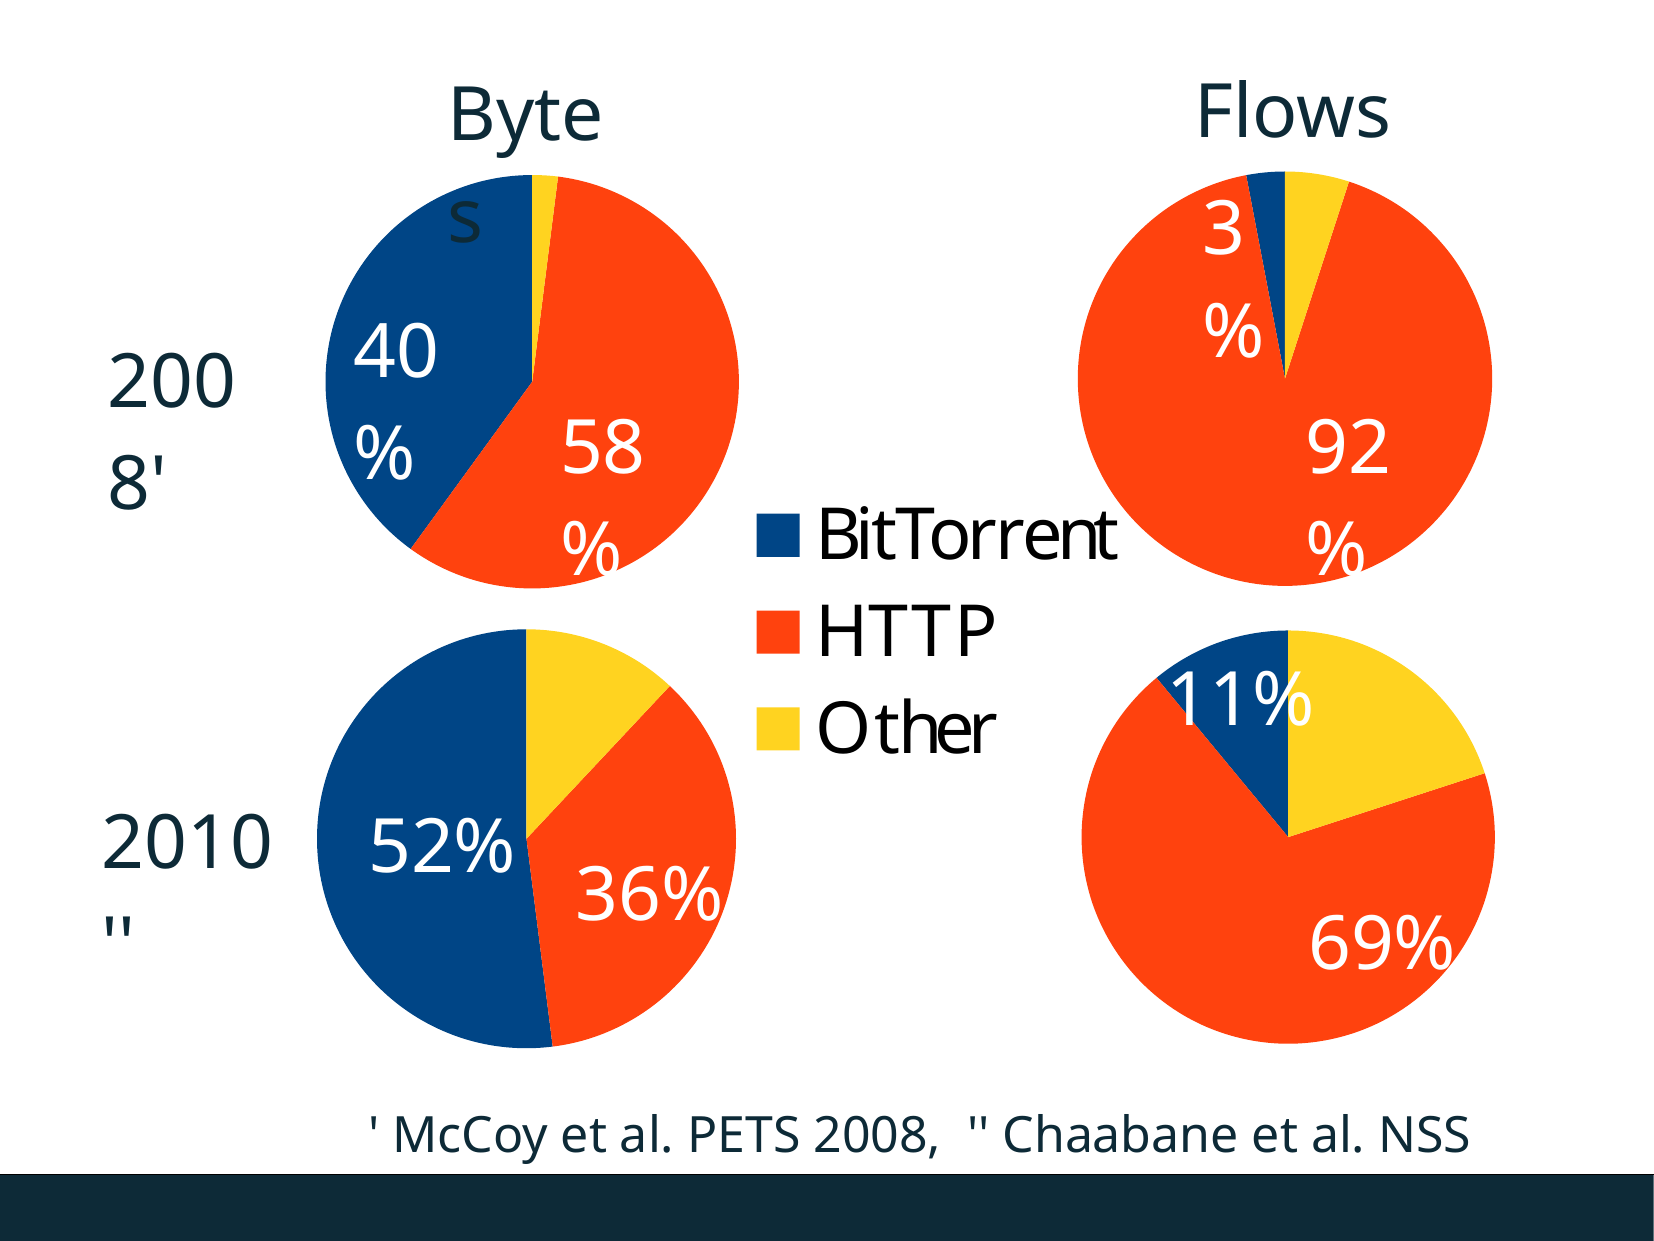

Flows
Bytes
3%
40%
2008'
58%
92%
11%
2010''
52%
36%
69%
' McCoy et al. PETS 2008, '' Chaabane et al. NSS 2010